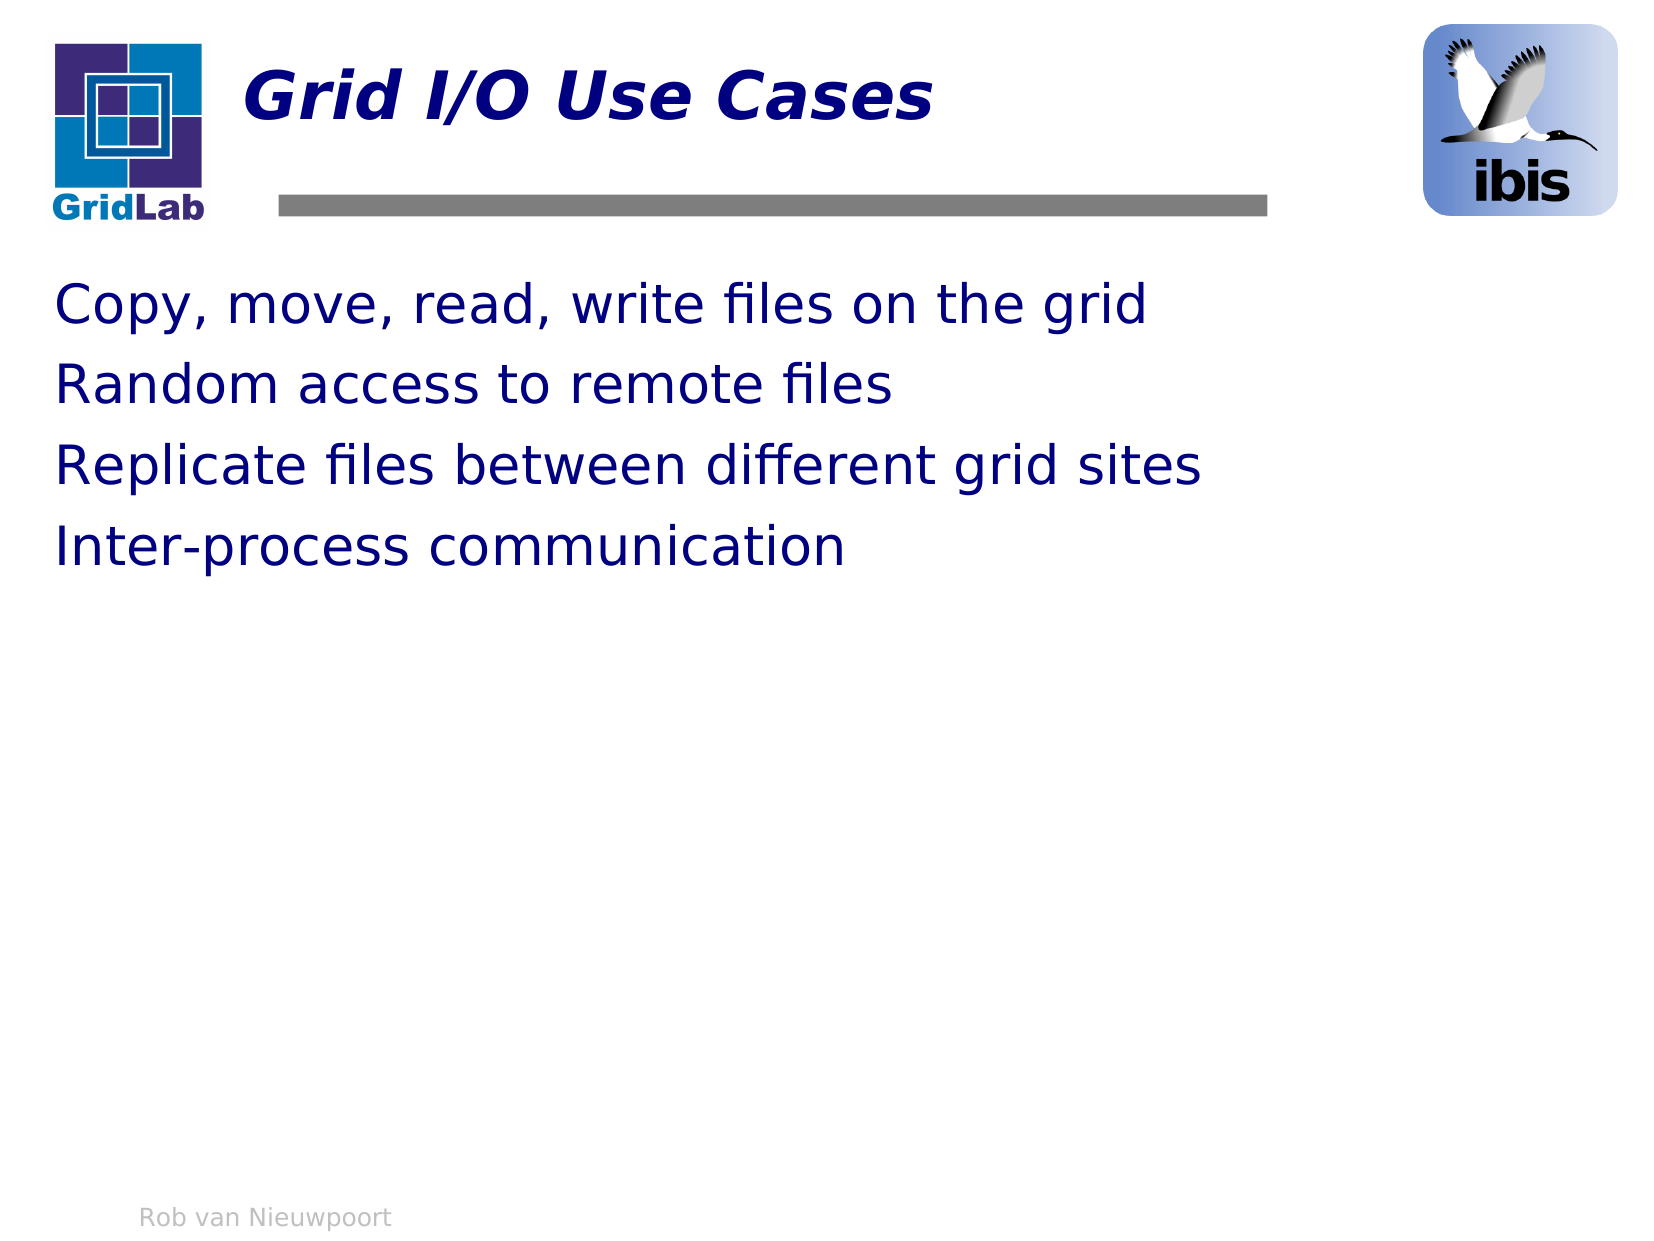

# Grid I/O Use Cases
Copy, move, read, write files on the grid
Random access to remote files
Replicate files between different grid sites
Inter-process communication